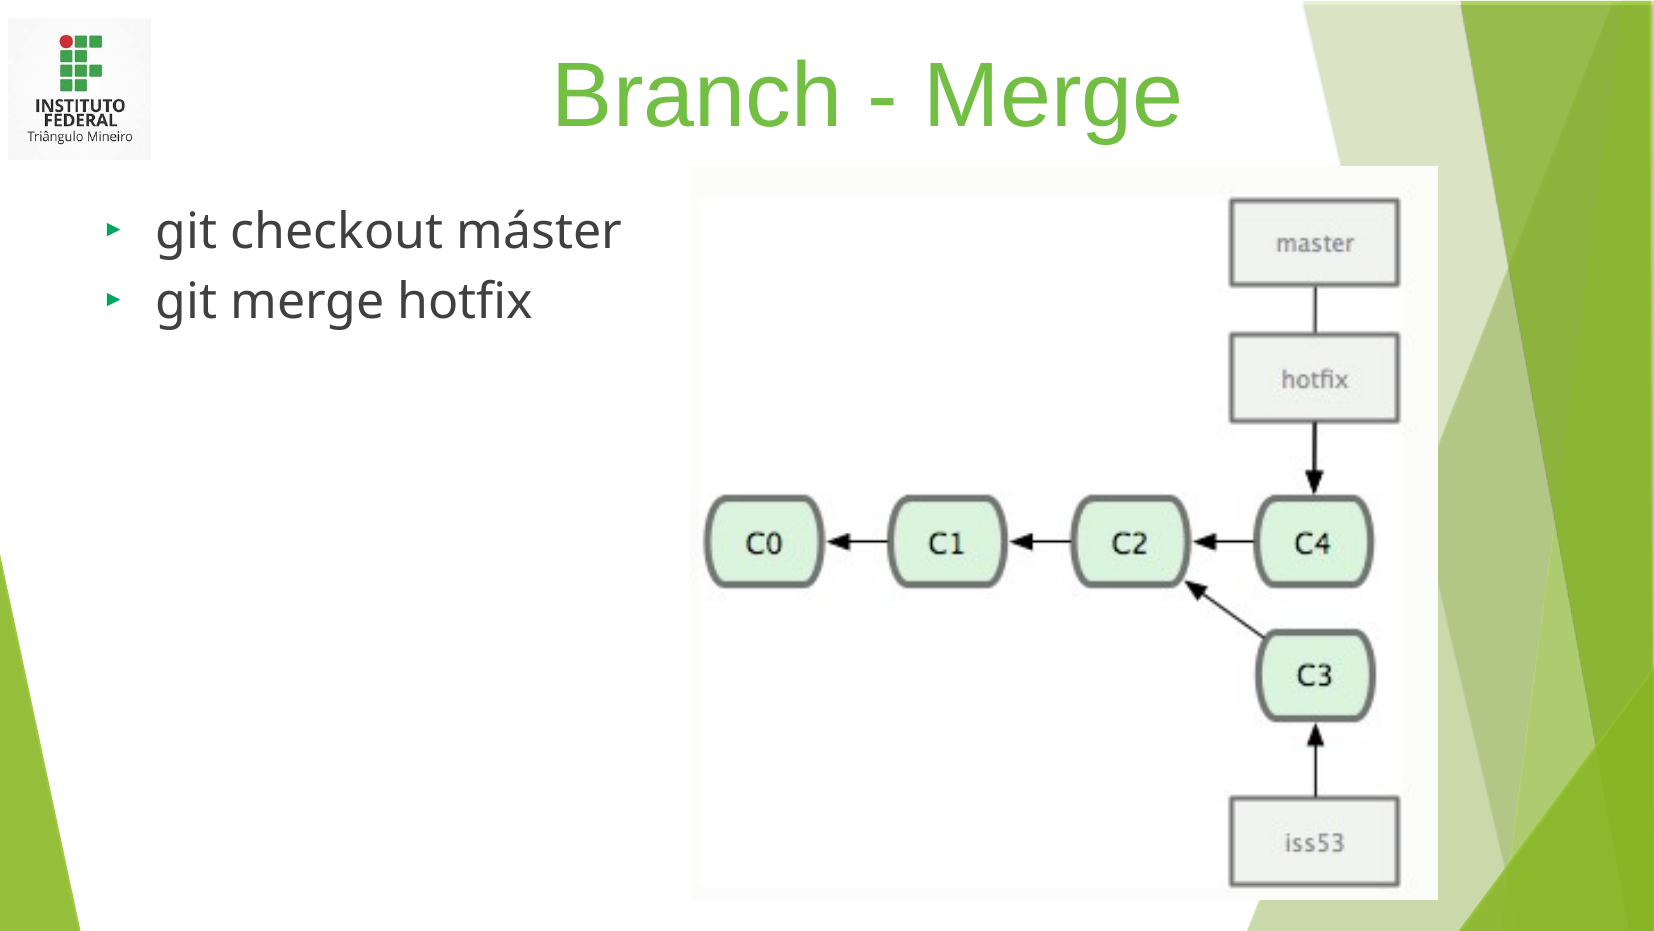

# Branch - Merge
git checkout máster
git merge hotfix